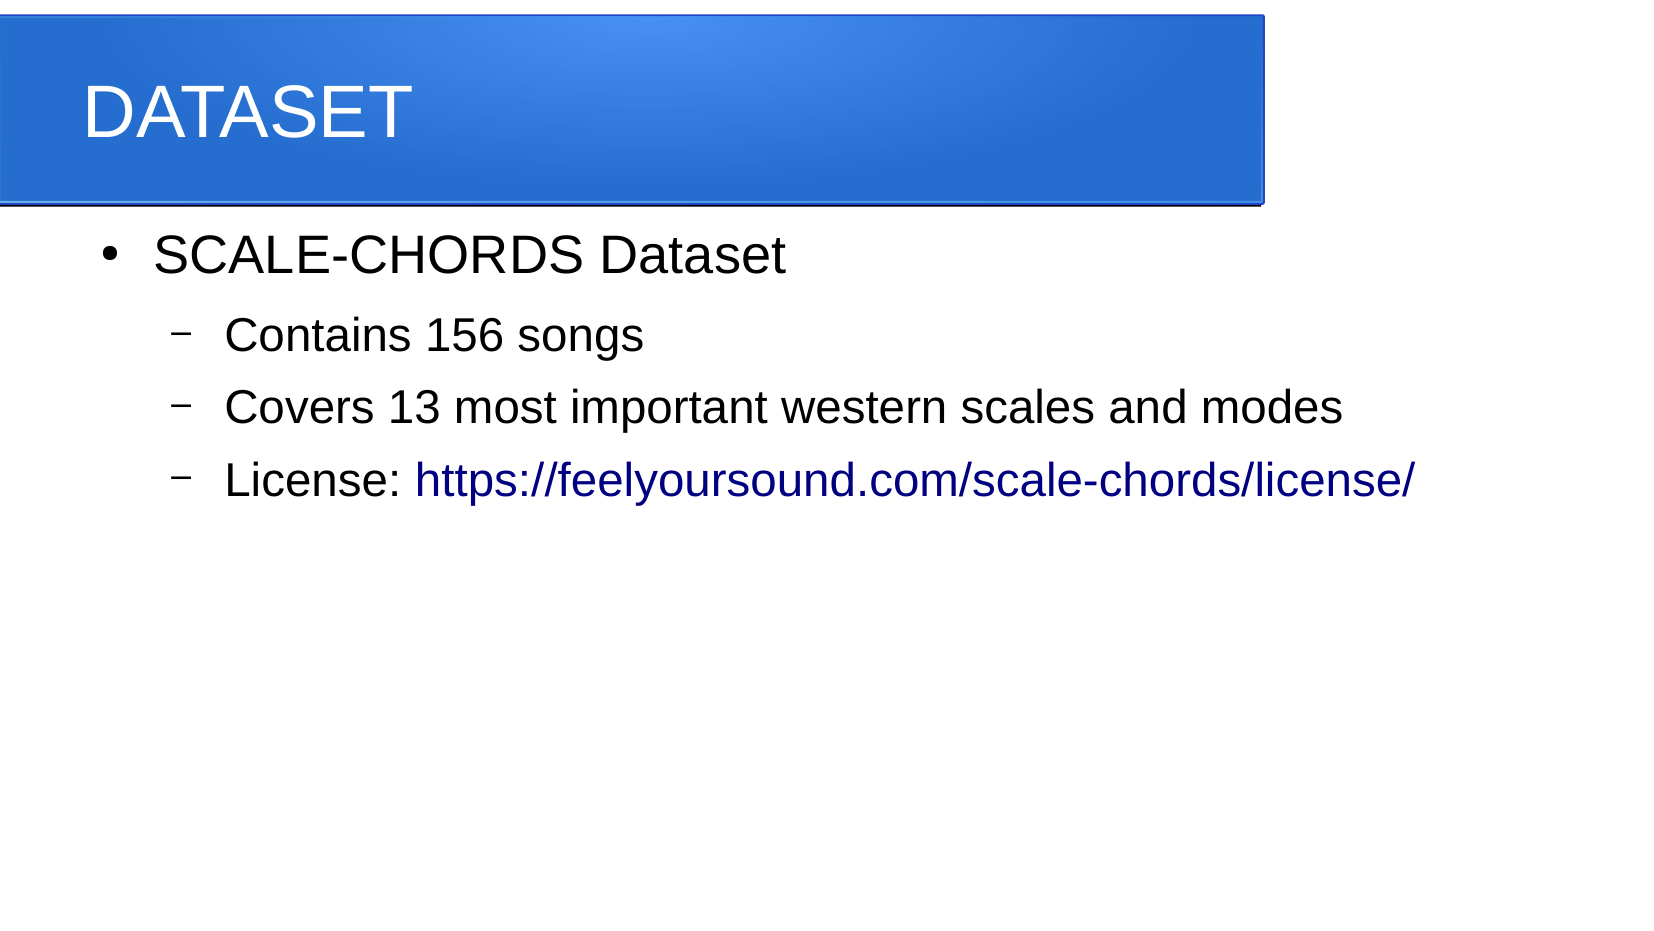

# DATASET
SCALE-CHORDS Dataset
Contains 156 songs
Covers 13 most important western scales and modes
License: https://feelyoursound.com/scale-chords/license/